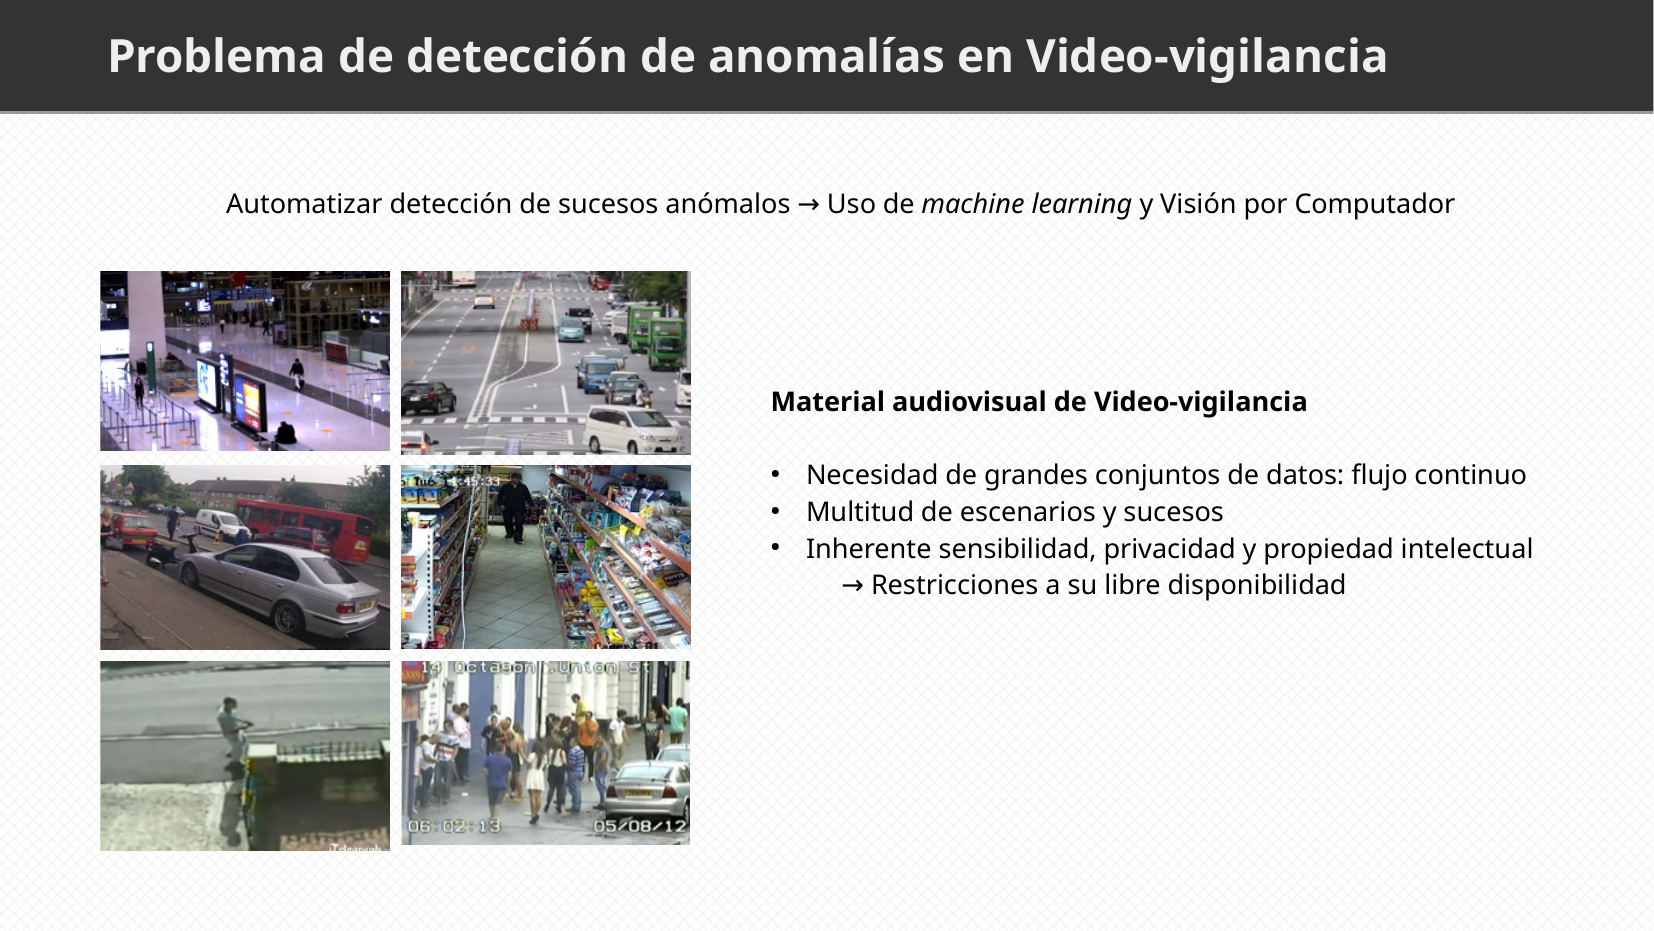

Problema de detección de anomalías en Video-vigilancia
Automatizar detección de sucesos anómalos → Uso de machine learning y Visión por Computador
Material audiovisual de Video-vigilancia
Necesidad de grandes conjuntos de datos: flujo continuo
Multitud de escenarios y sucesos
Inherente sensibilidad, privacidad y propiedad intelectual
→ Restricciones a su libre disponibilidad